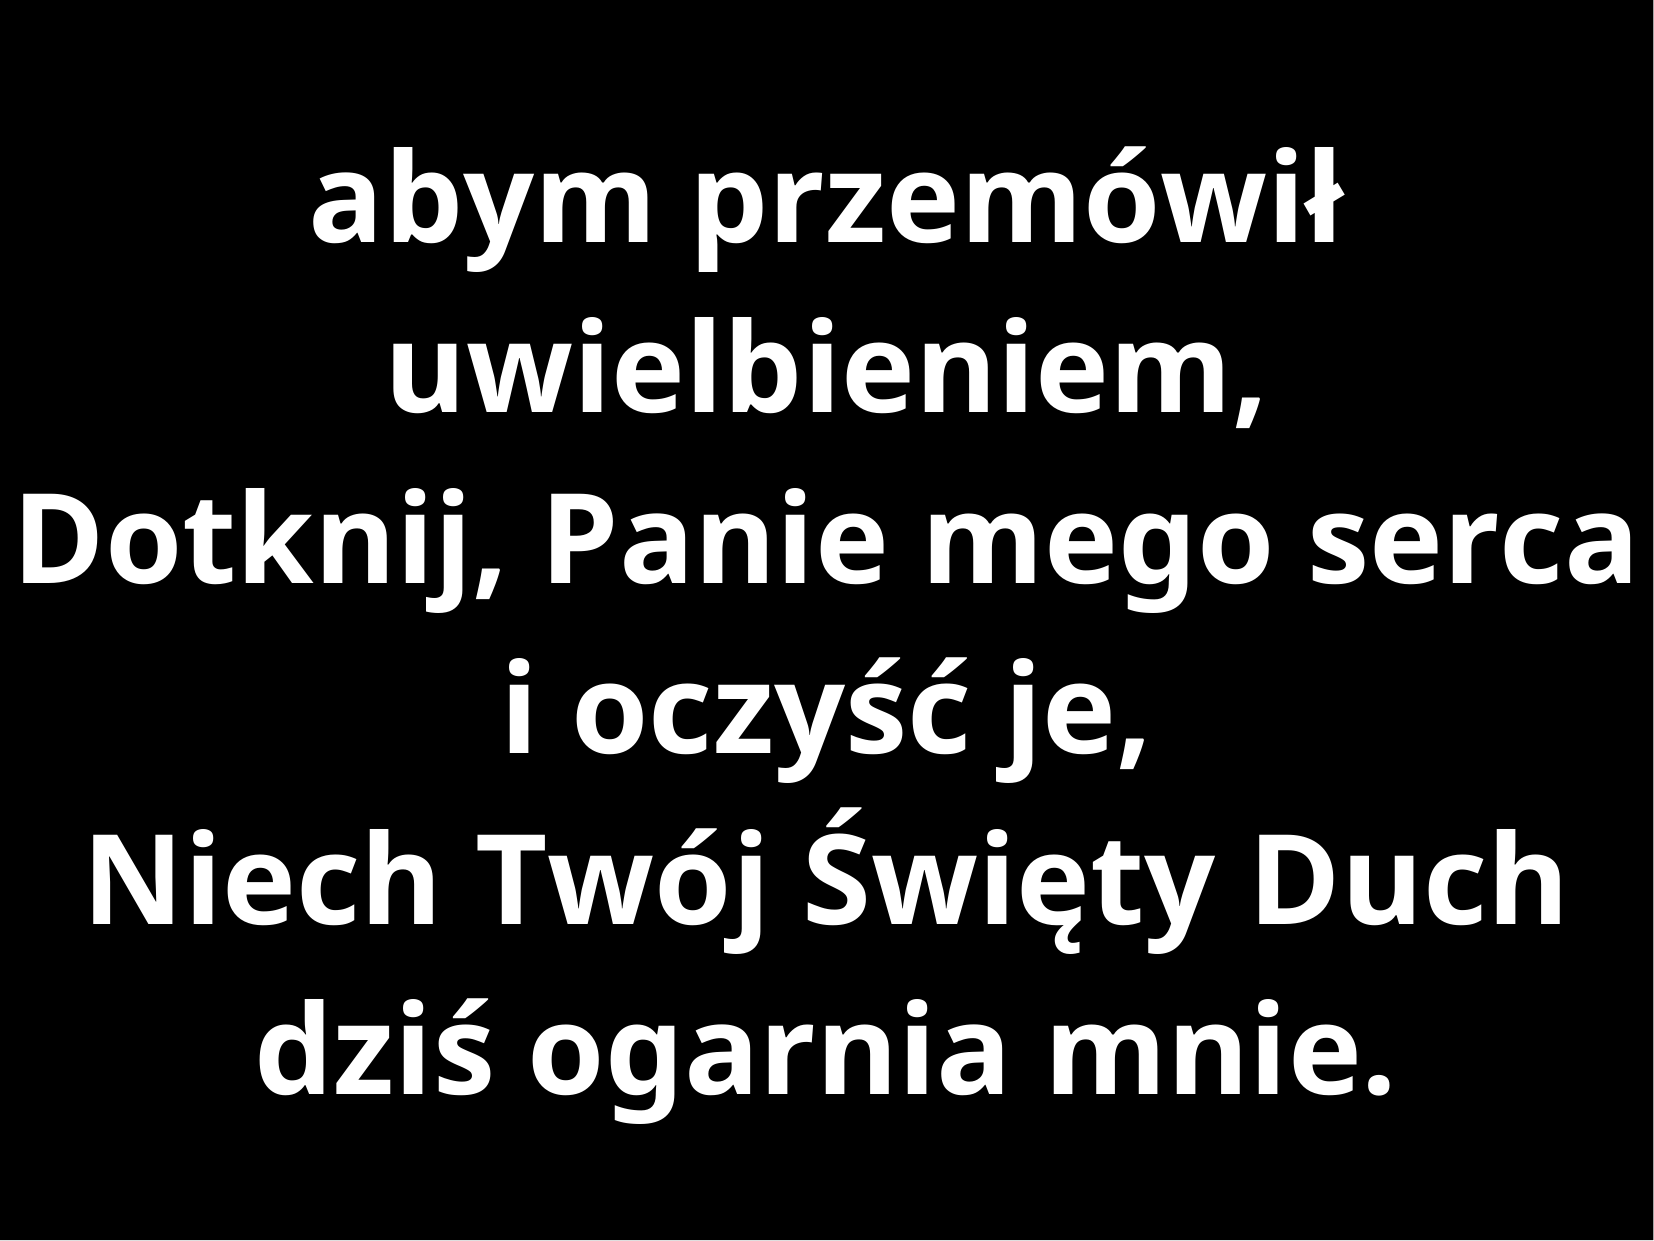

# abym przemówił uwielbieniem, Dotknij, Panie mego serca i oczyść je, Niech Twój Święty Duch dziś ogarnia mnie.